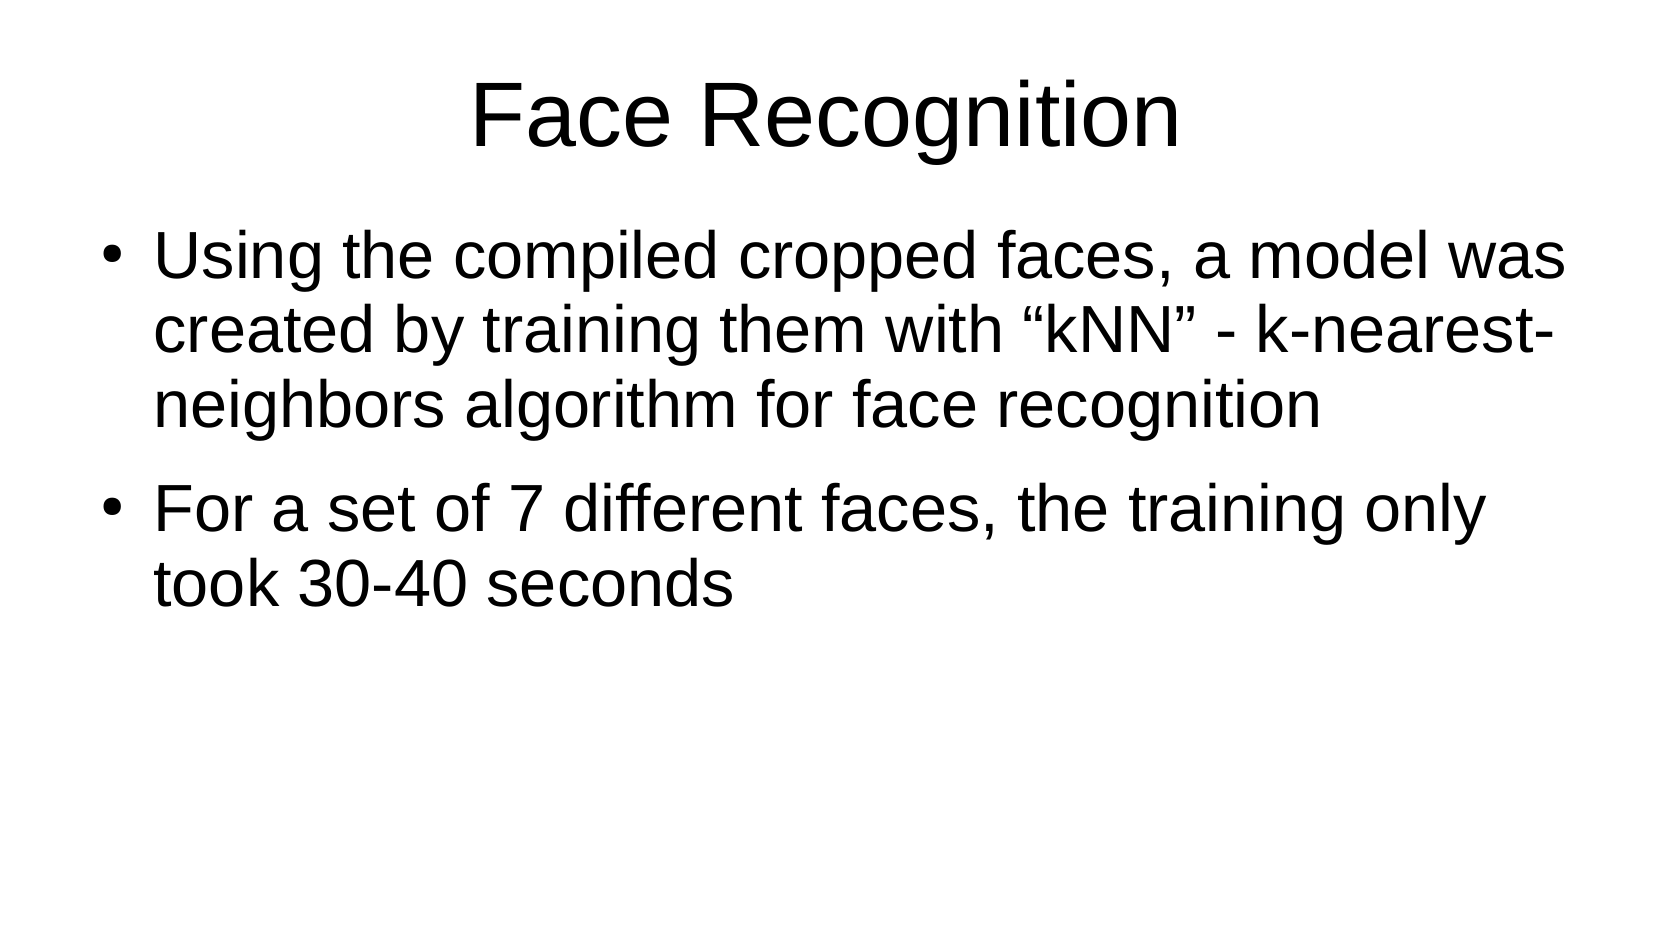

# Face Recognition
Using the compiled cropped faces, a model was created by training them with “kNN” - k-nearest-neighbors algorithm for face recognition
For a set of 7 different faces, the training only took 30-40 seconds